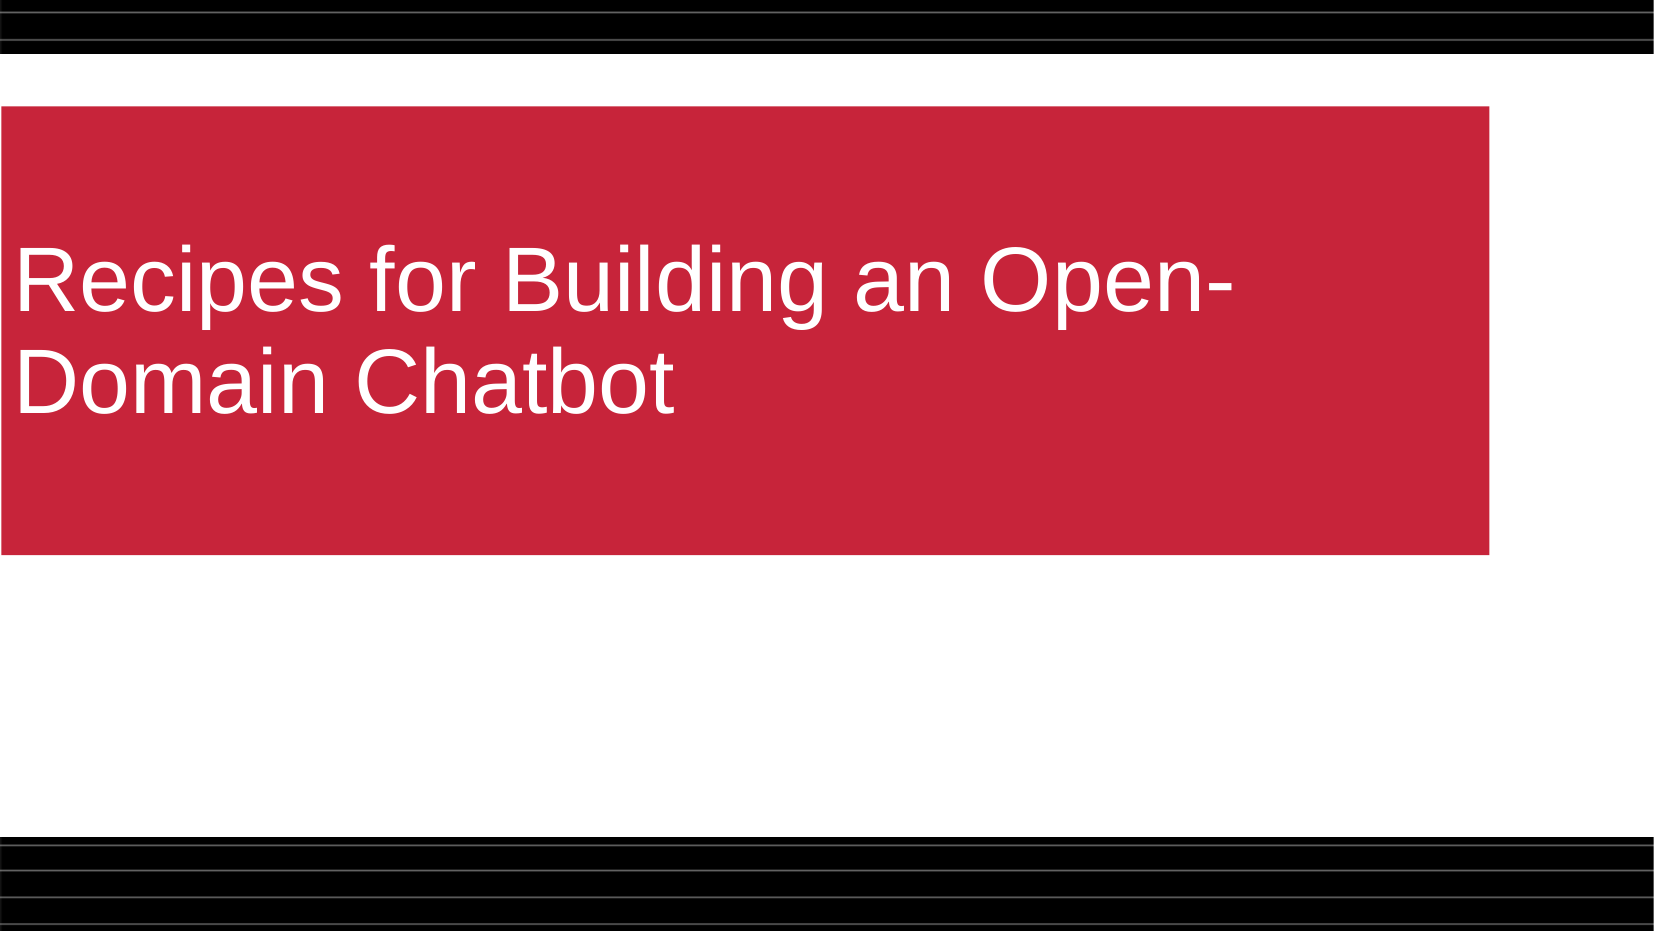

# Recipes for Building an Open-Domain Chatbot